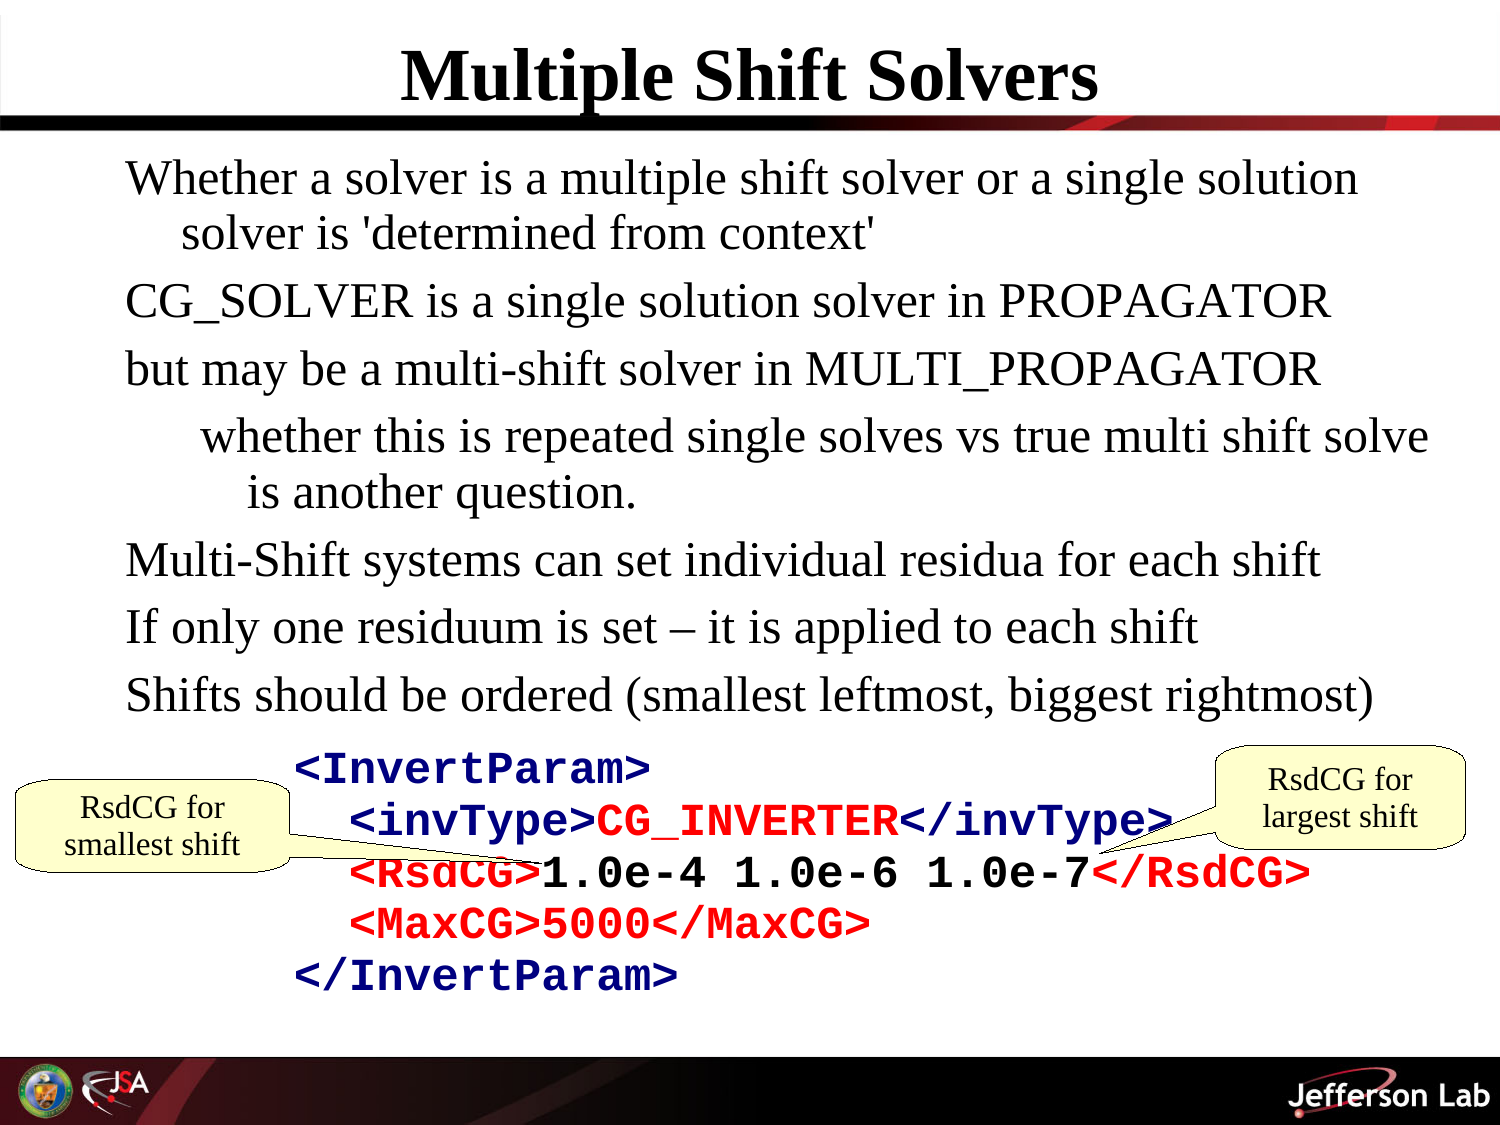

# Multiple Shift Solvers
Whether a solver is a multiple shift solver or a single solution solver is 'determined from context'
CG_SOLVER is a single solution solver in PROPAGATOR
but may be a multi-shift solver in MULTI_PROPAGATOR
whether this is repeated single solves vs true multi shift solve is another question.
Multi-Shift systems can set individual residua for each shift
If only one residuum is set – it is applied to each shift
Shifts should be ordered (smallest leftmost, biggest rightmost)
<InvertParam>
 <invType>CG_INVERTER</invType>
 <RsdCG>1.0e-4 1.0e-6 1.0e-7</RsdCG>
 <MaxCG>5000</MaxCG>
</InvertParam>
RsdCG for largest shift
RsdCG for smallest shift